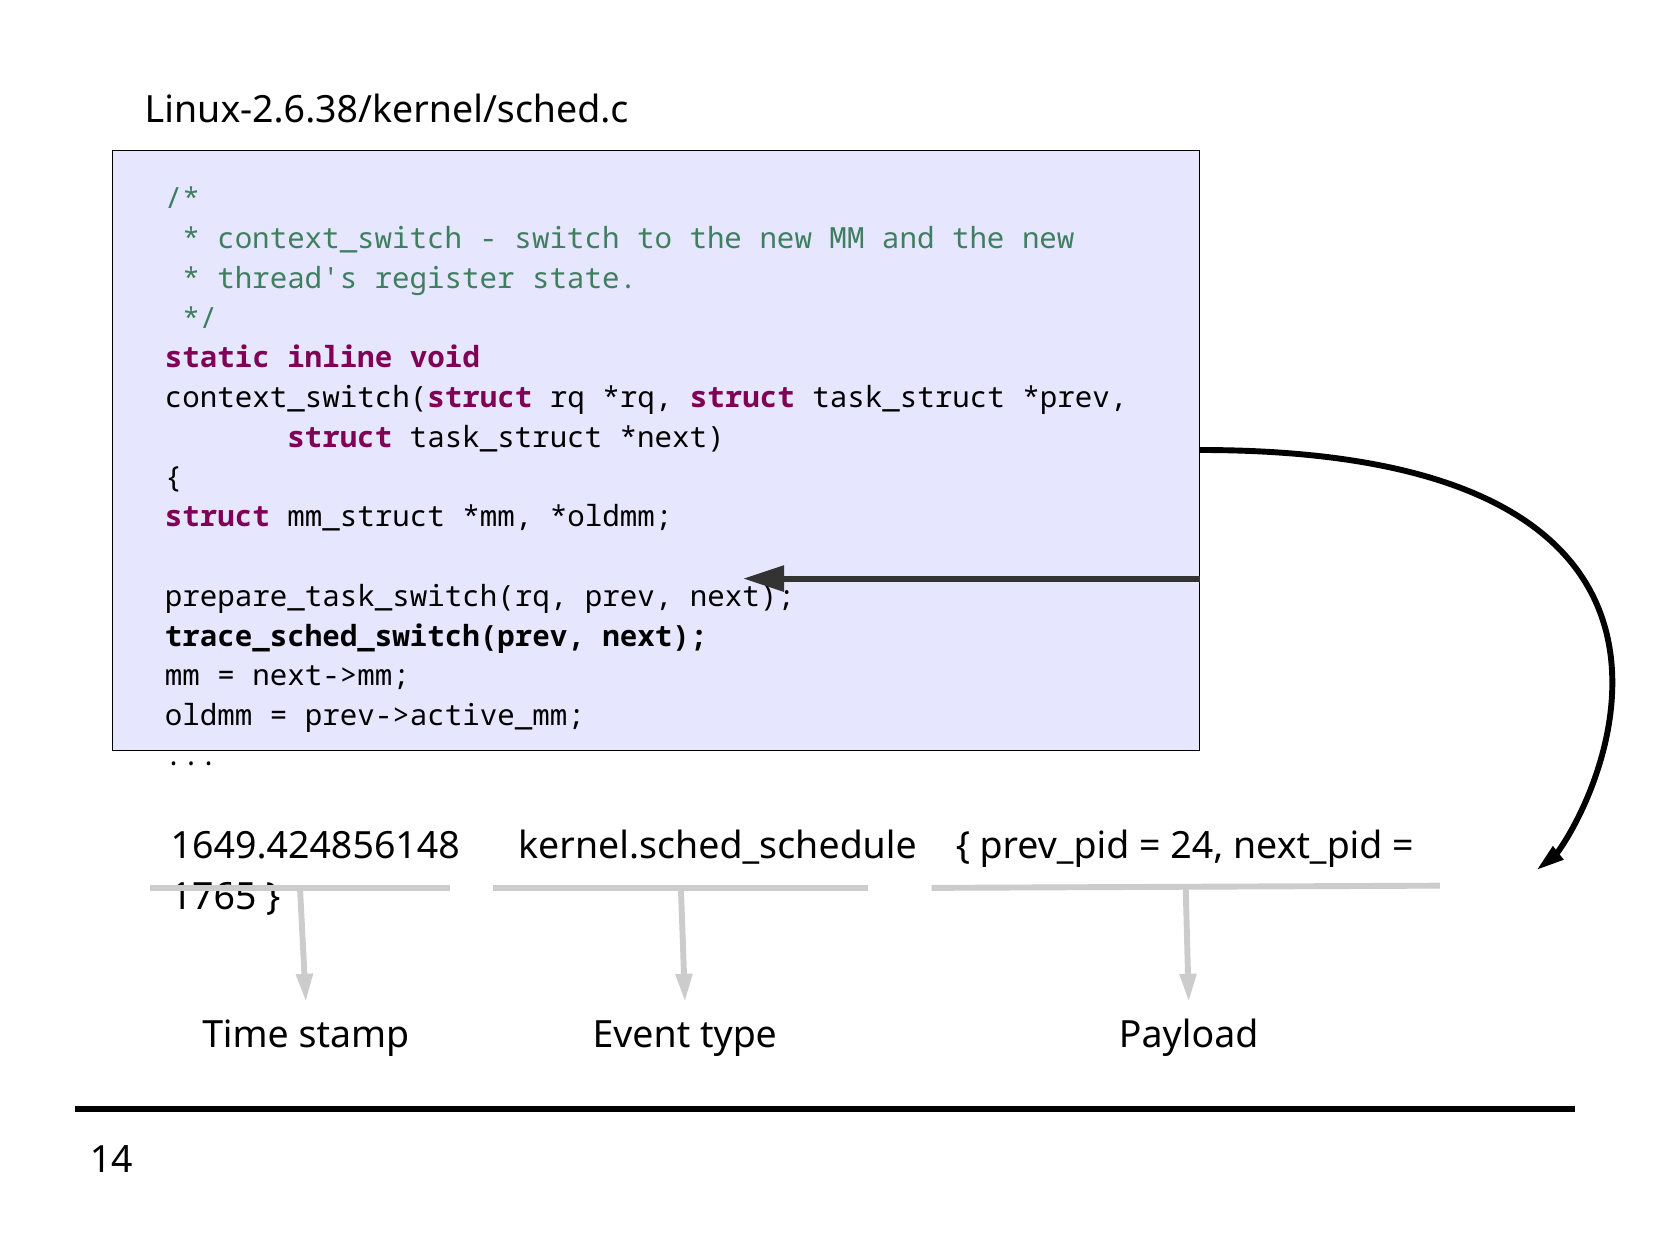

Linux-2.6.38/kernel/sched.c
/*
 * context_switch - switch to the new MM and the new
 * thread's register state.
 */
static inline void
context_switch(struct rq *rq, struct task_struct *prev,
 struct task_struct *next)
{
struct mm_struct *mm, *oldmm;
prepare_task_switch(rq, prev, next);
trace_sched_switch(prev, next);
mm = next->mm;
oldmm = prev->active_mm;
...
1649.424856148 kernel.sched_schedule { prev_pid = 24, next_pid = 1765 }
Time stamp
Event type
Payload